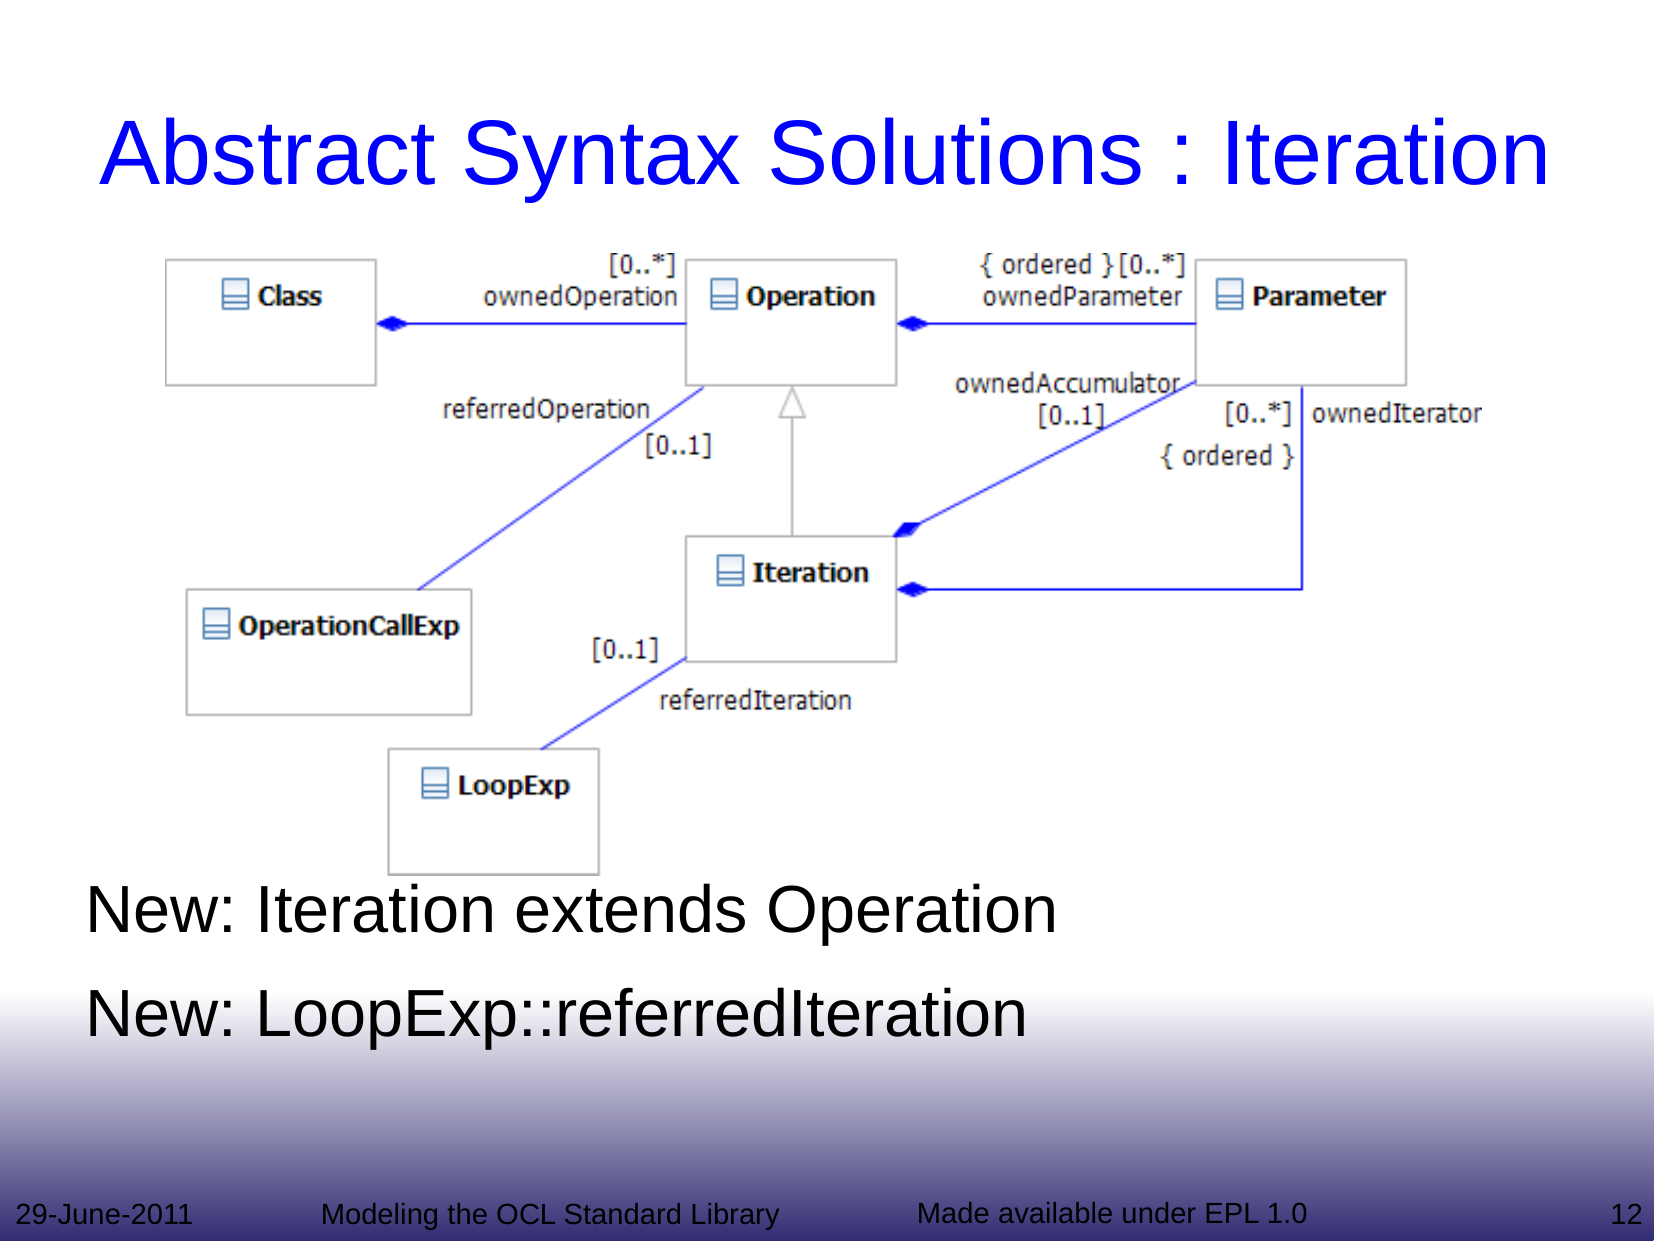

# Abstract Syntax Solutions : Iteration
New: Iteration extends Operation
New: LoopExp::referredIteration
29-June-2011
Modeling the OCL Standard Library
12